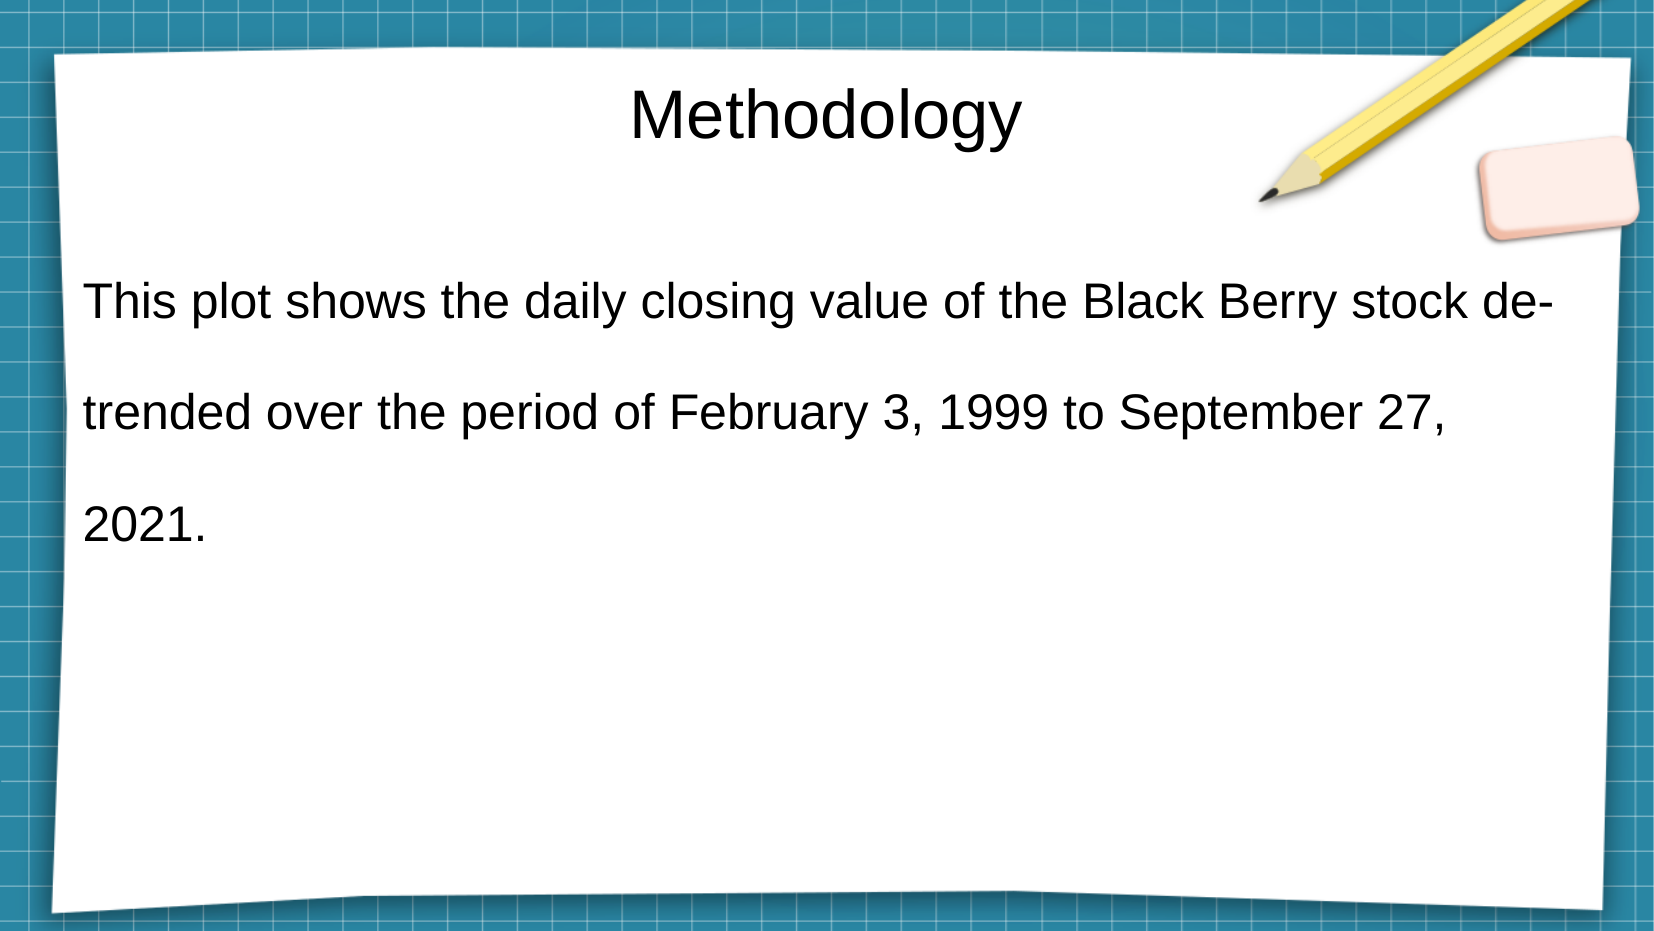

# Methodology
This plot shows the daily closing value of the Black Berry stock de-trended over the period of February 3, 1999 to September 27, 2021.